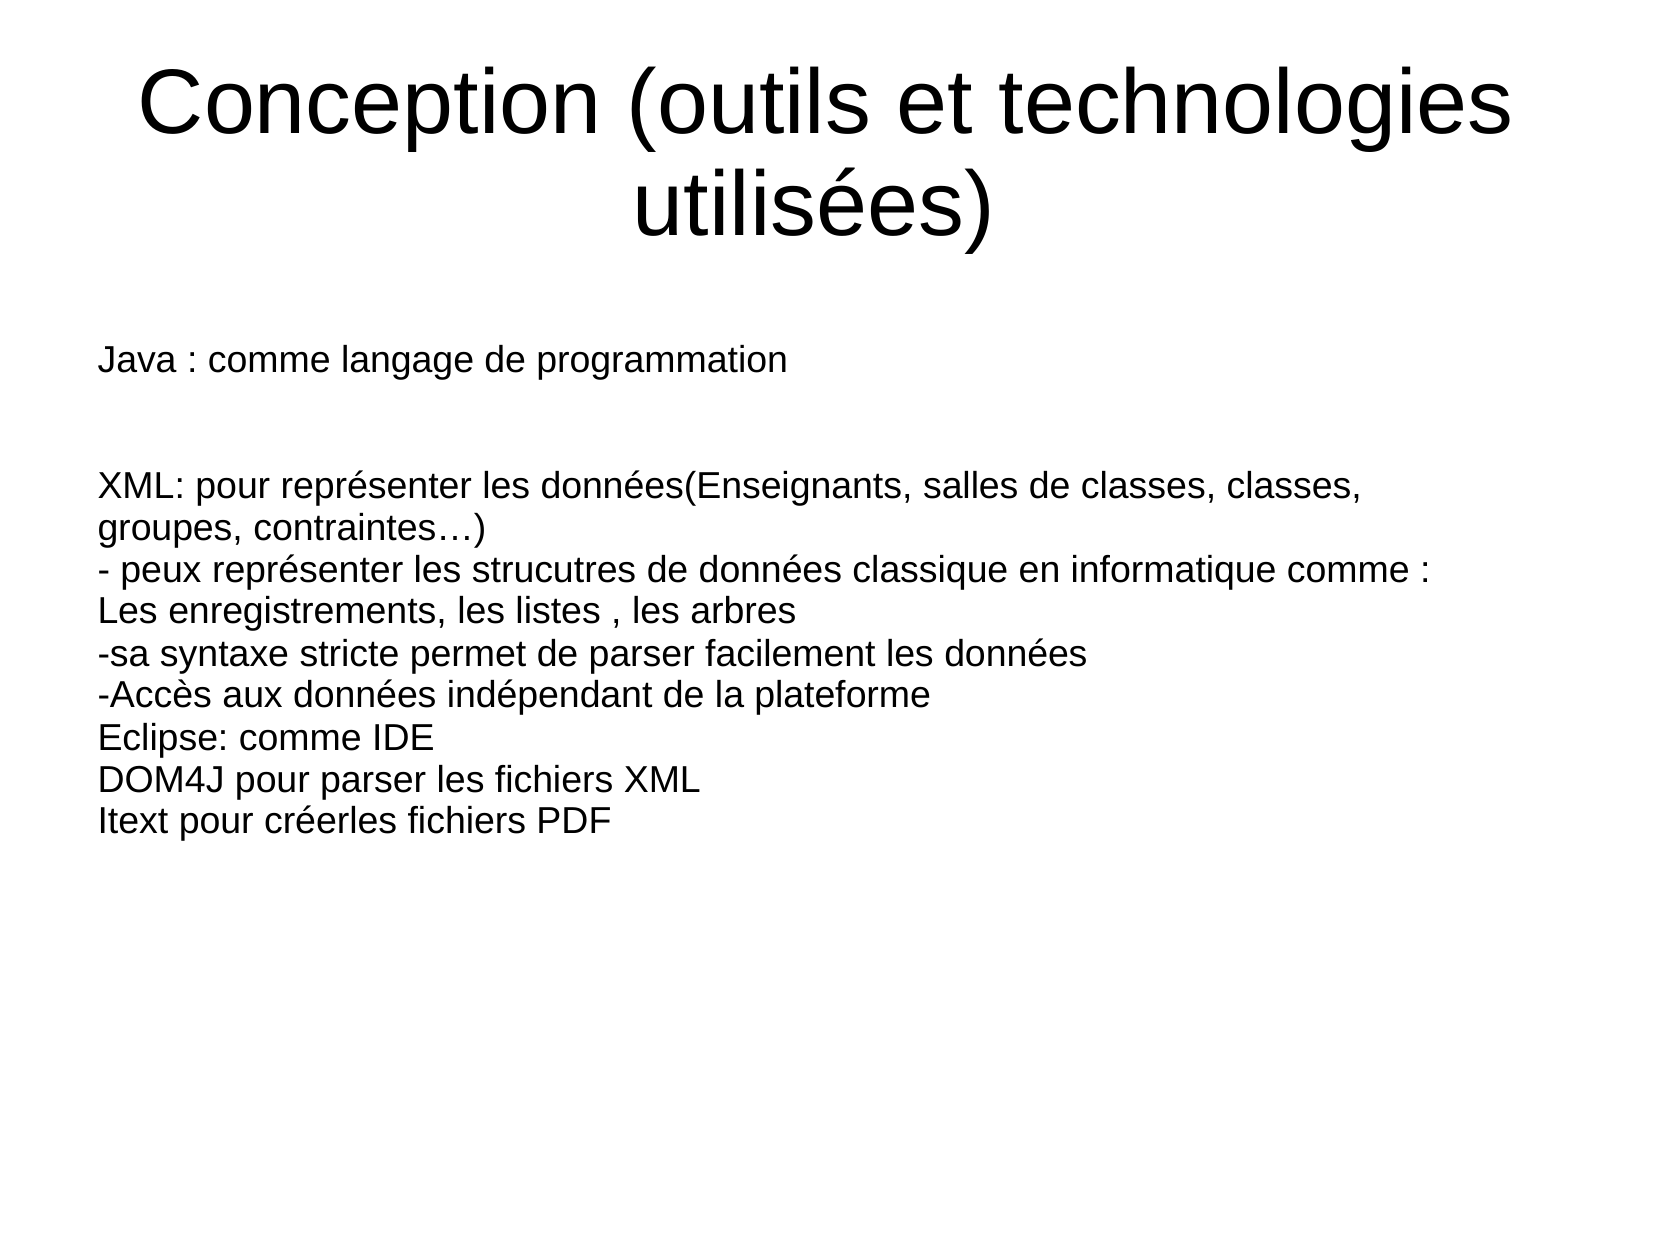

# Conception (outils et technologies utilisées)
Java : comme langage de programmation
XML: pour représenter les données(Enseignants, salles de classes, classes, groupes, contraintes…)
- peux représenter les strucutres de données classique en informatique comme :
Les enregistrements, les listes , les arbres
-sa syntaxe stricte permet de parser facilement les données
-Accès aux données indépendant de la plateforme
Eclipse: comme IDE
DOM4J pour parser les fichiers XML
Itext pour créerles fichiers PDF